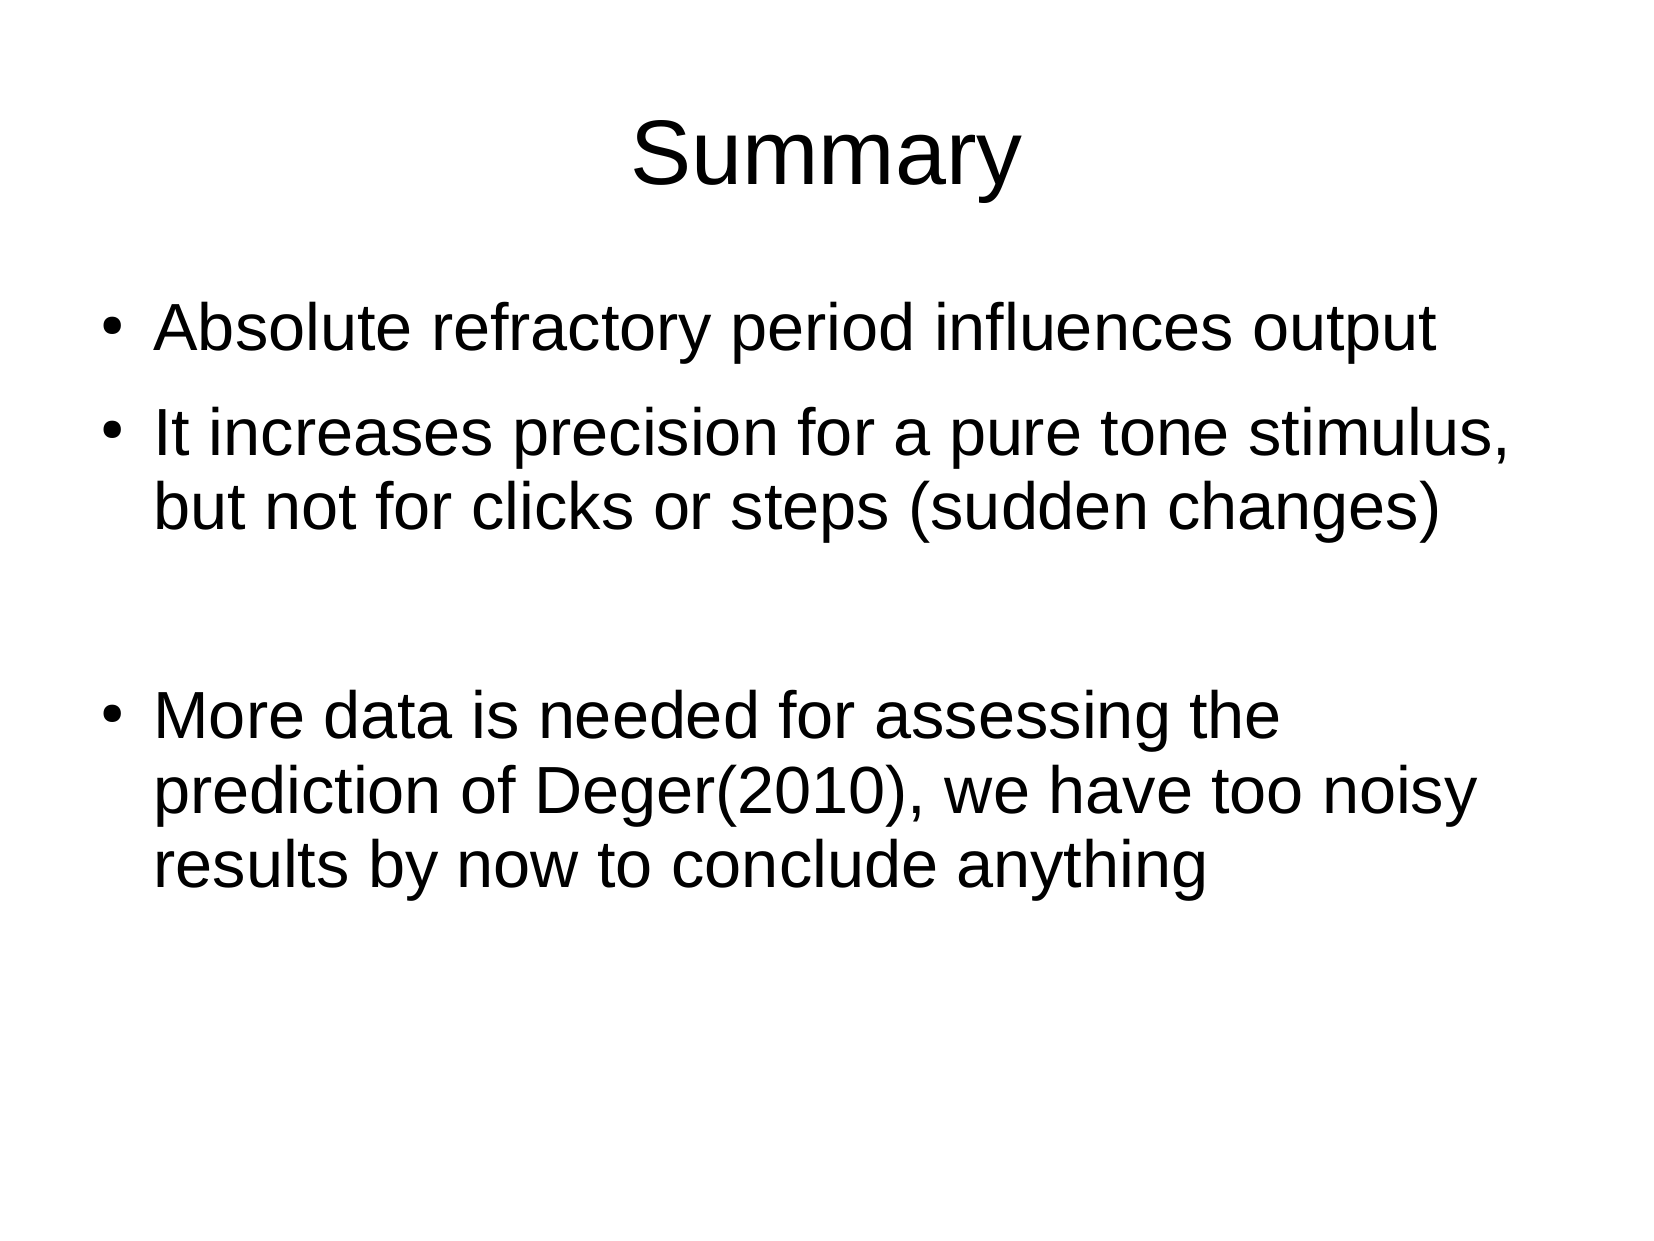

# Summary
Absolute refractory period influences output
It increases precision for a pure tone stimulus, but not for clicks or steps (sudden changes)
More data is needed for assessing the prediction of Deger(2010), we have too noisy results by now to conclude anything